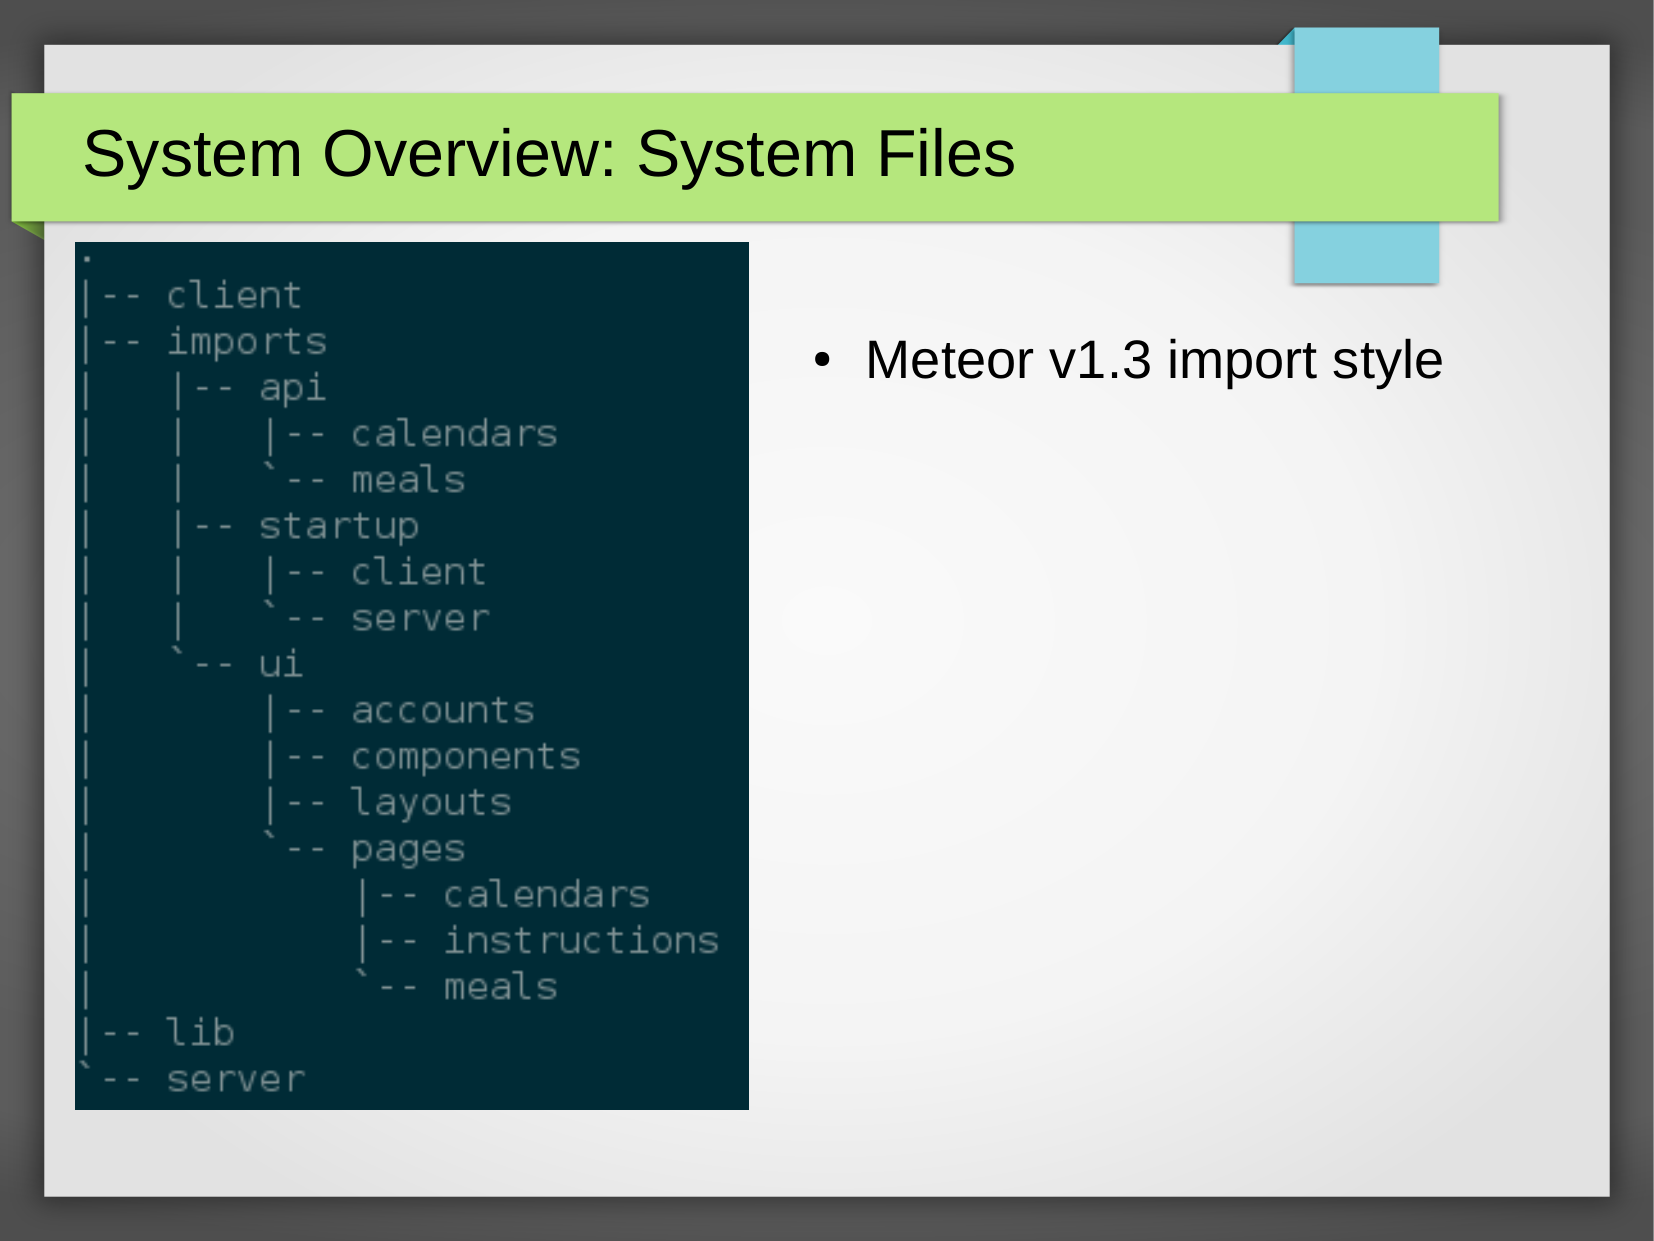

# System Overview: System Files
Meteor v1.3 import style